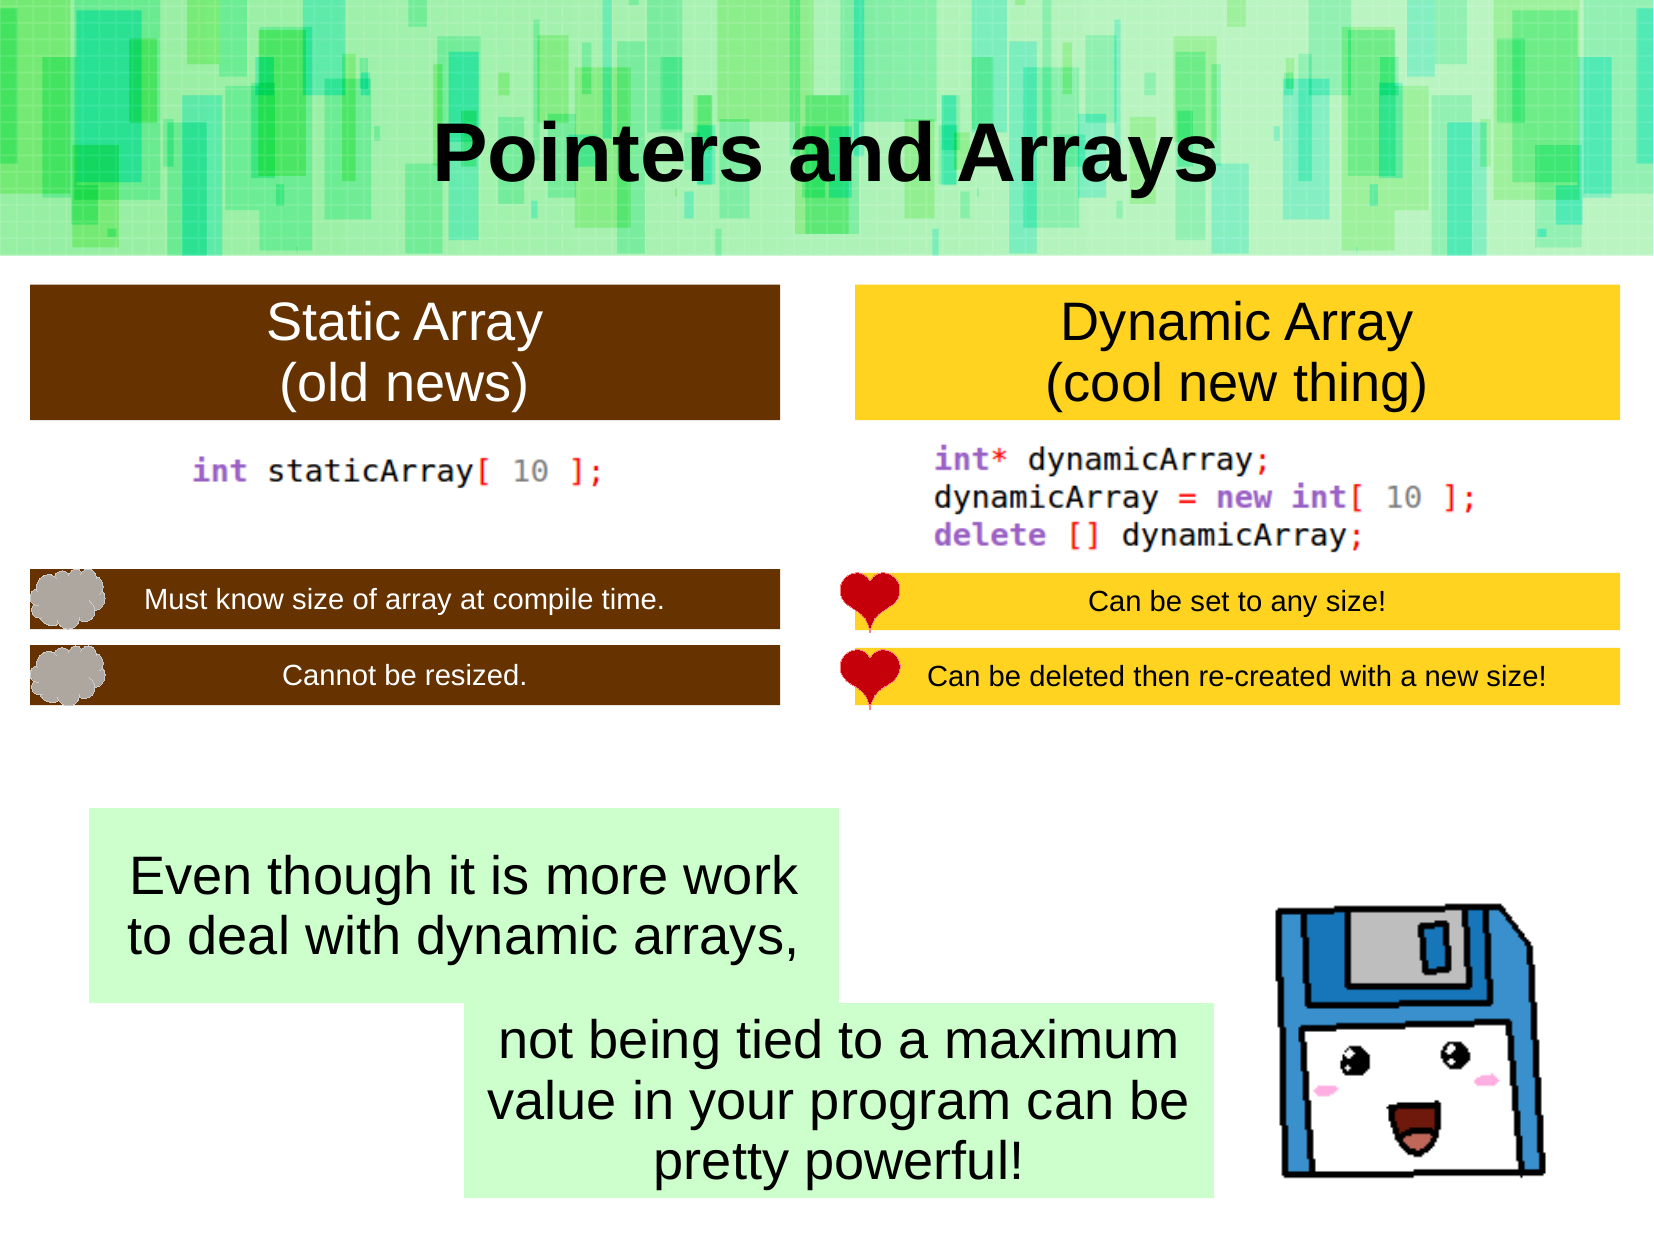

# Pointers and Arrays
Static Array
(old news)
Dynamic Array
(cool new thing)
Must know size of array at compile time.
Can be set to any size!
Cannot be resized.
Can be deleted then re-created with a new size!
Even though it is more work to deal with dynamic arrays,
not being tied to a maximum value in your program can be pretty powerful!